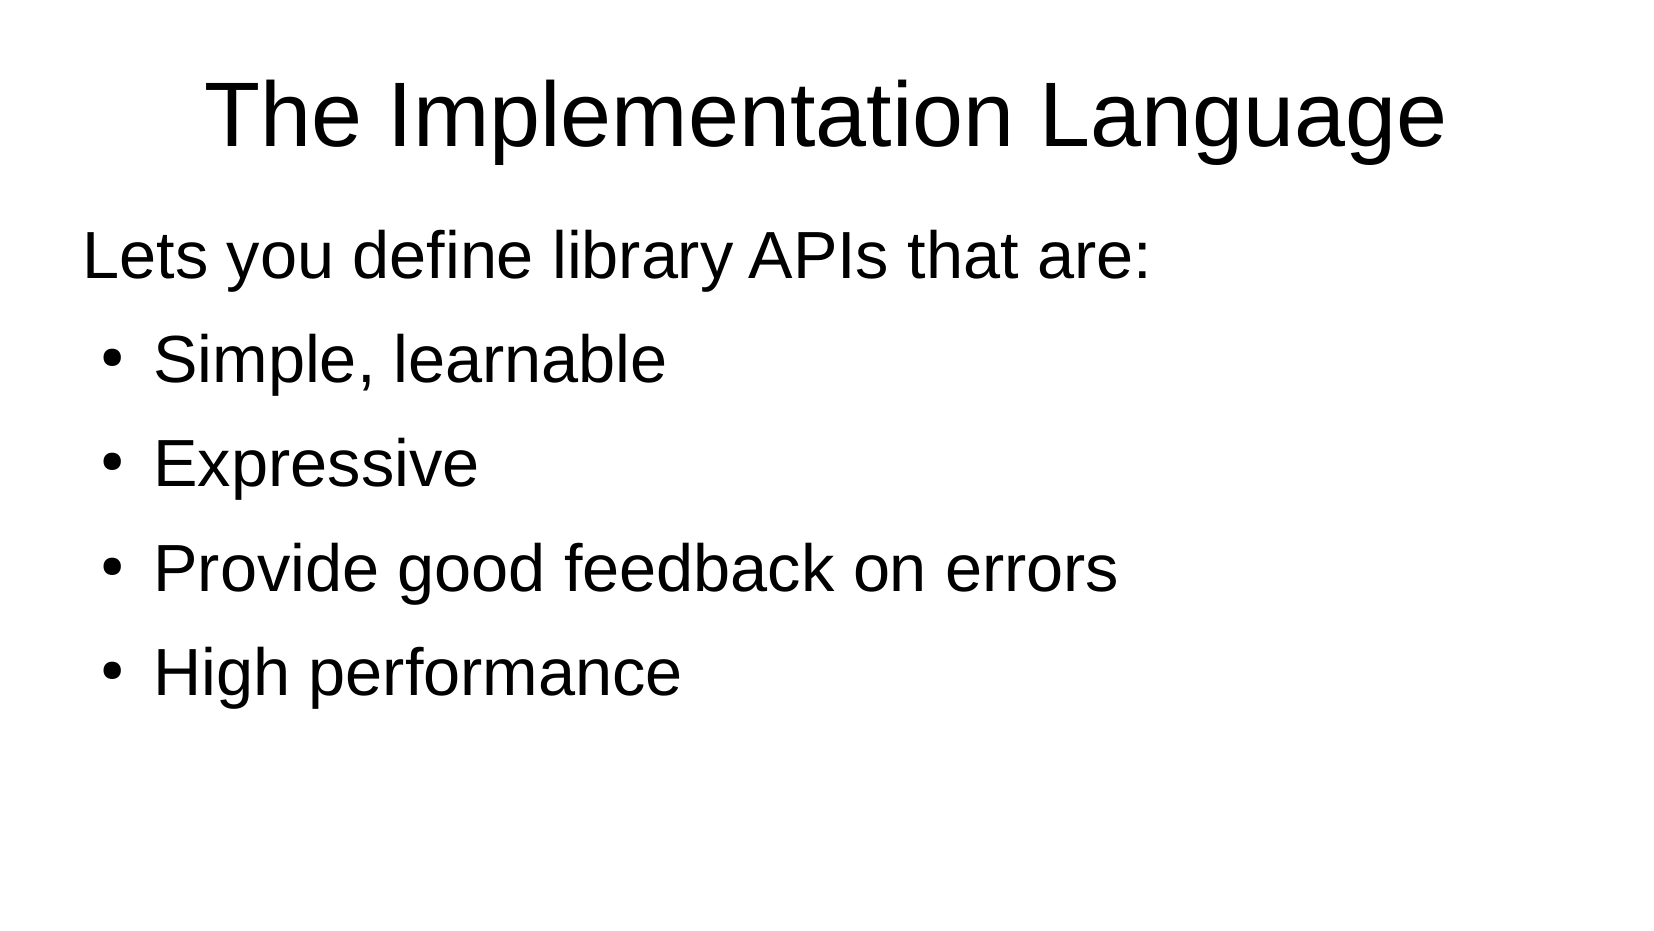

# The Implementation Language
Lets you define library APIs that are:
Simple, learnable
Expressive
Provide good feedback on errors
High performance